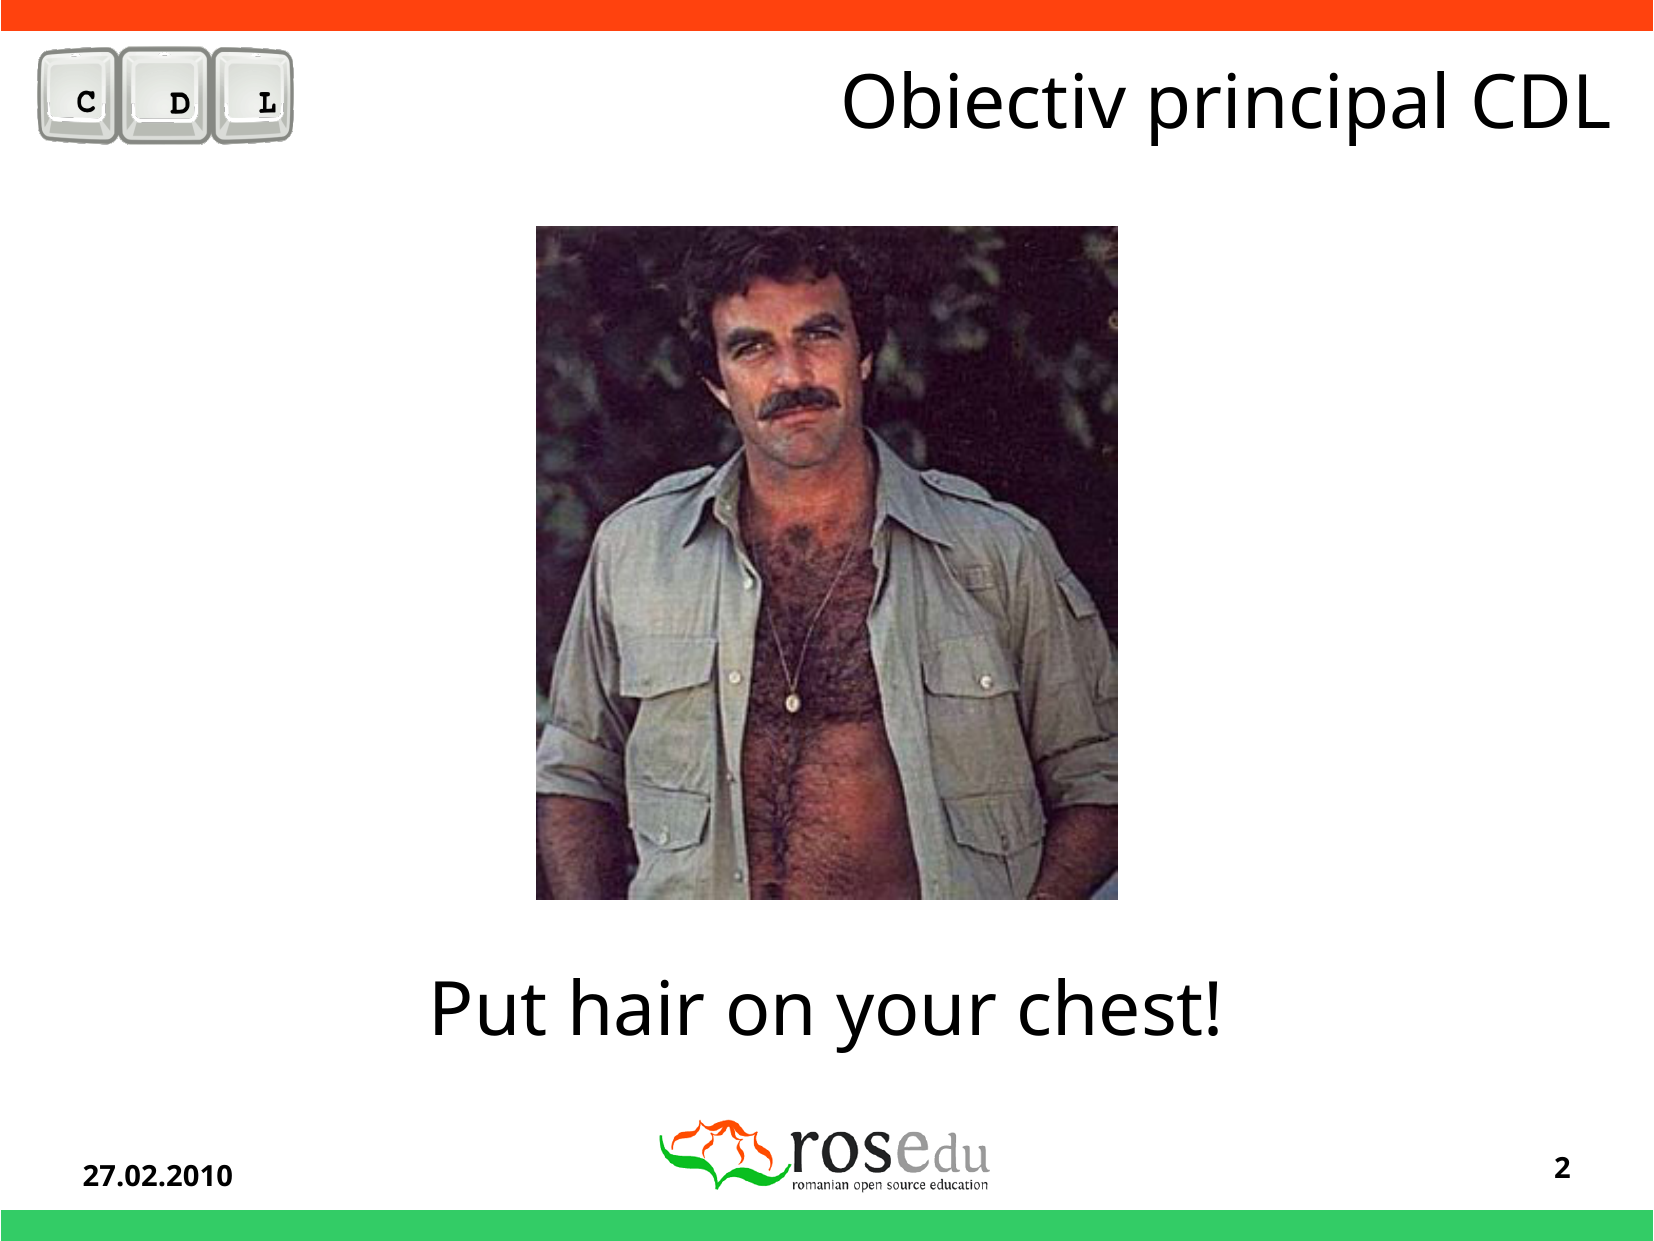

# Obiectiv principal CDL
Put hair on your chest!
2
27.02.2010